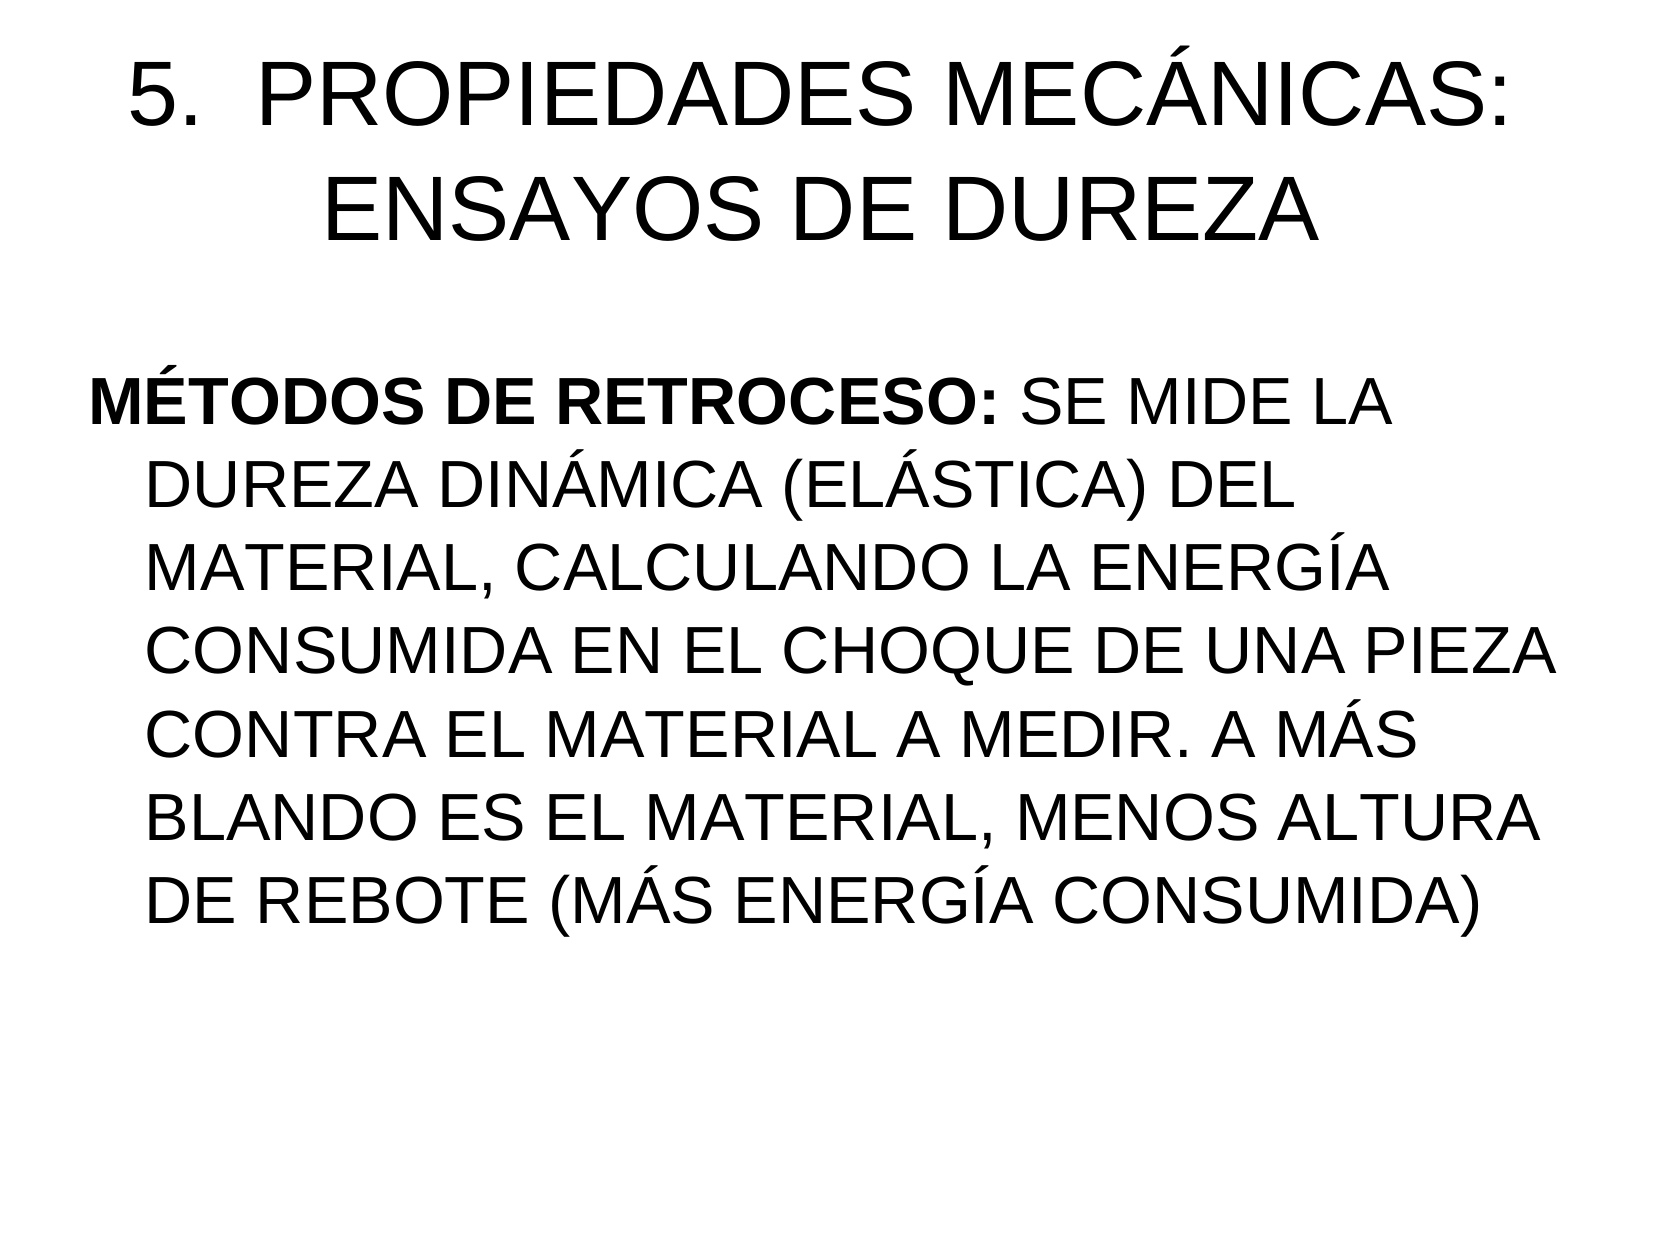

5. PROPIEDADES MECÁNICAS: ENSAYOS DE DUREZA
# MÉTODOS DE RETROCESO: SE MIDE LA DUREZA DINÁMICA (ELÁSTICA) DEL MATERIAL, CALCULANDO LA ENERGÍA CONSUMIDA EN EL CHOQUE DE UNA PIEZA CONTRA EL MATERIAL A MEDIR. A MÁS BLANDO ES EL MATERIAL, MENOS ALTURA DE REBOTE (MÁS ENERGÍA CONSUMIDA)